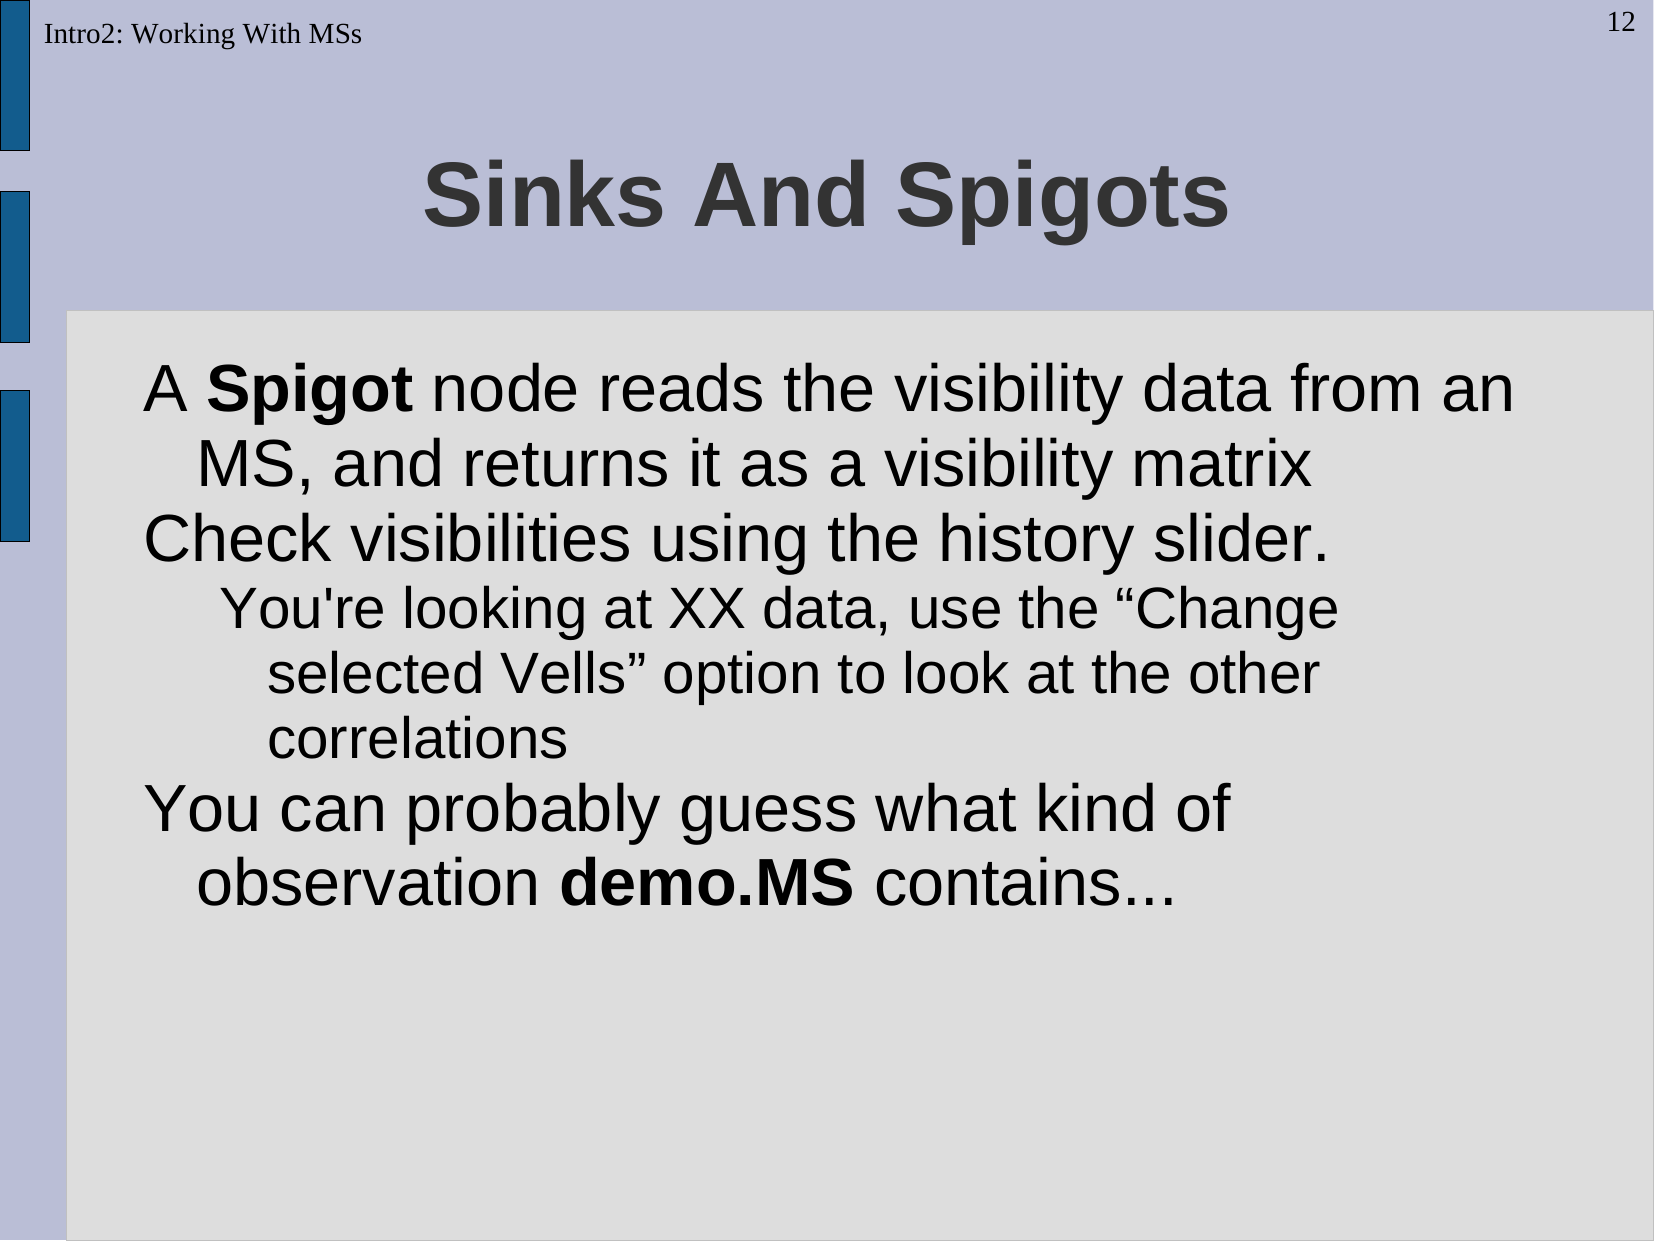

12
Intro2: Working With MSs
# Sinks And Spigots
A Spigot node reads the visibility data from an MS, and returns it as a visibility matrix
Check visibilities using the history slider.
You're looking at XX data, use the “Change selected Vells” option to look at the other correlations
You can probably guess what kind of observation demo.MS contains...